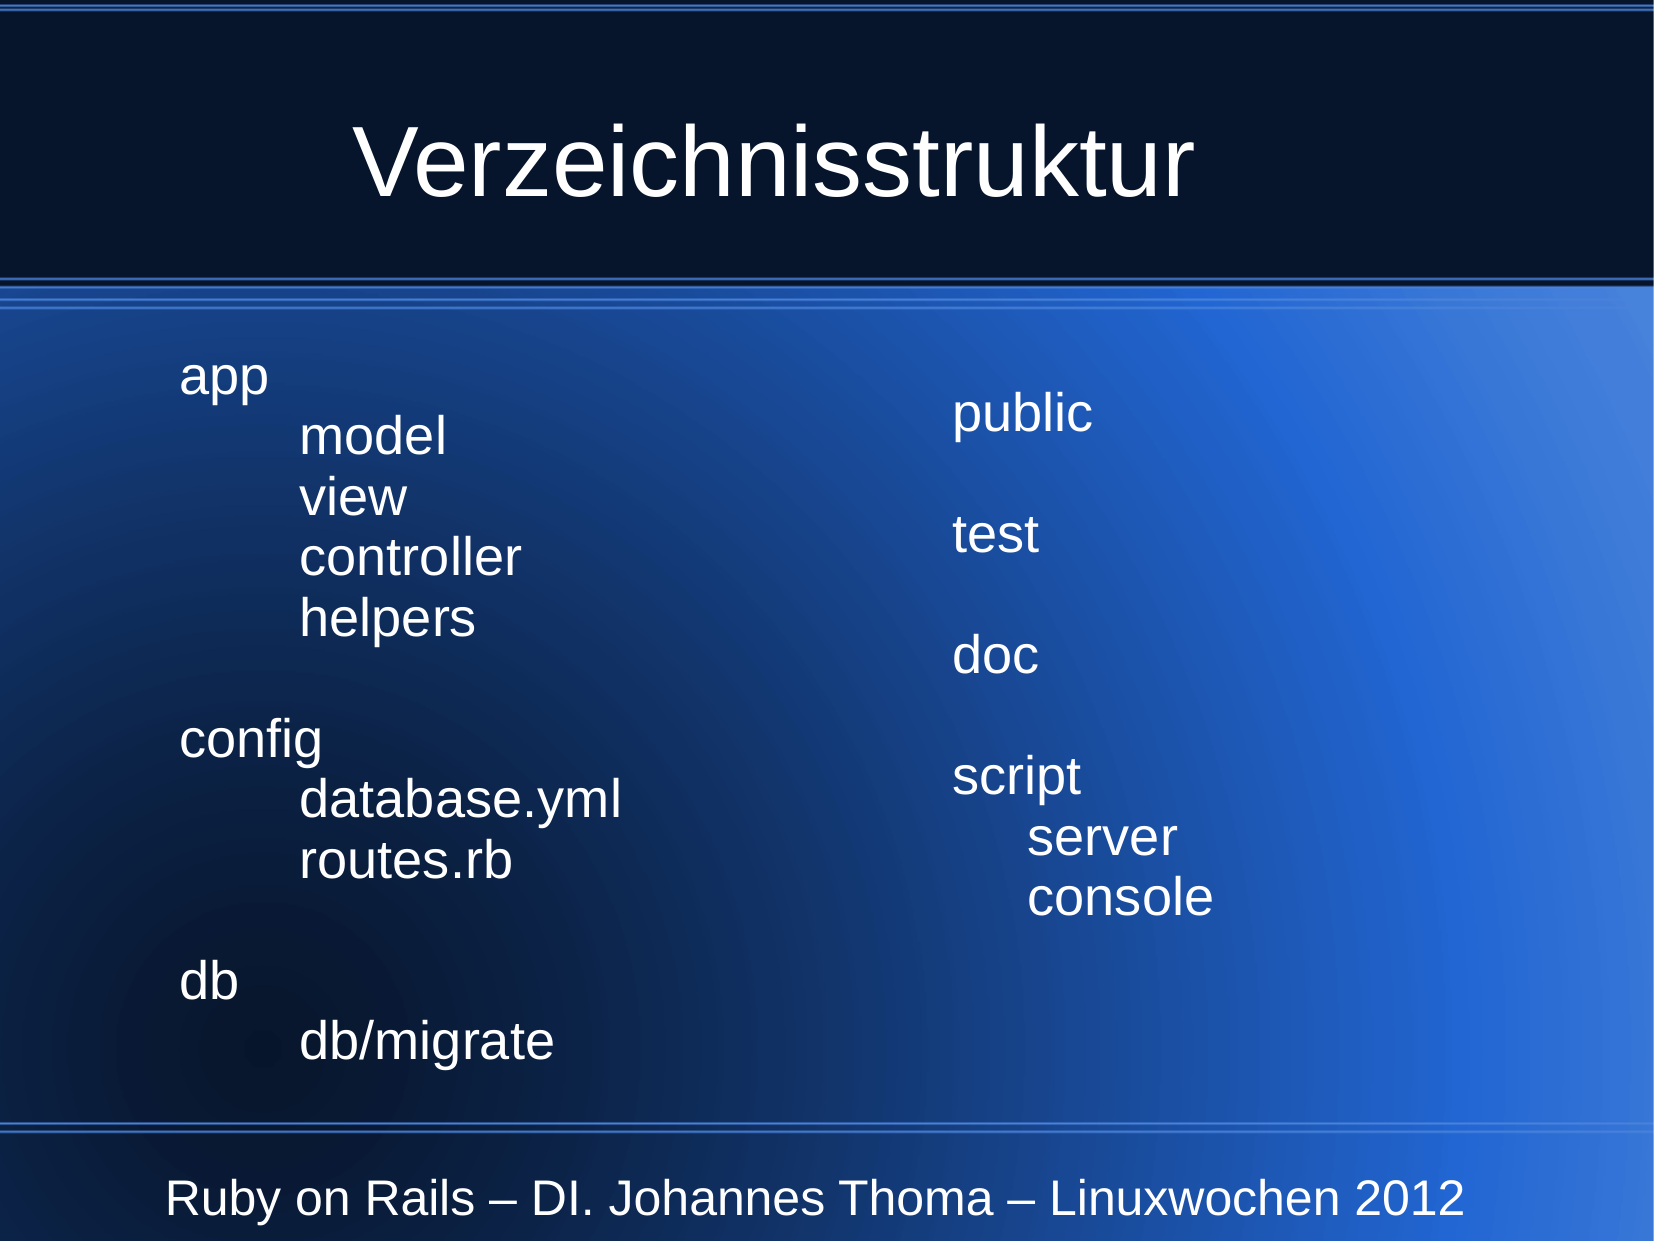

Verzeichnisstruktur
app
 model
 view
 controller
 helpers
config
 database.yml
 routes.rb
db
 db/migrate
public
test
doc
script
	server
	console
Ruby on Rails – DI. Johannes Thoma – Linuxwochen 2012